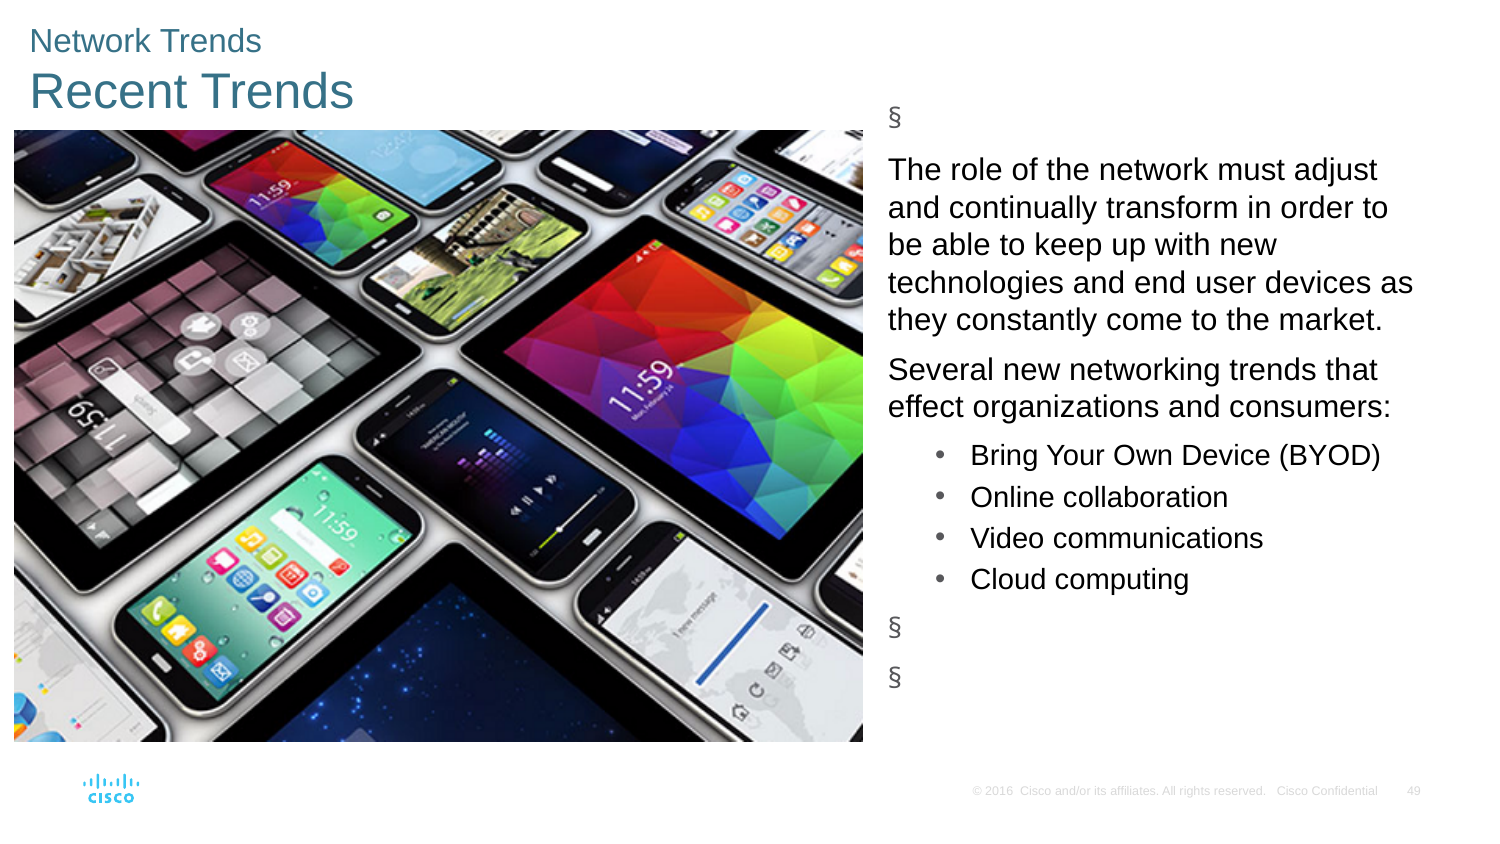

# Network Trends Recent Trends
The role of the network must adjust and continually transform in order to be able to keep up with new technologies and end user devices as they constantly come to the market.
Several new networking trends that effect organizations and consumers:
Bring Your Own Device (BYOD)
Online collaboration
Video communications
Cloud computing